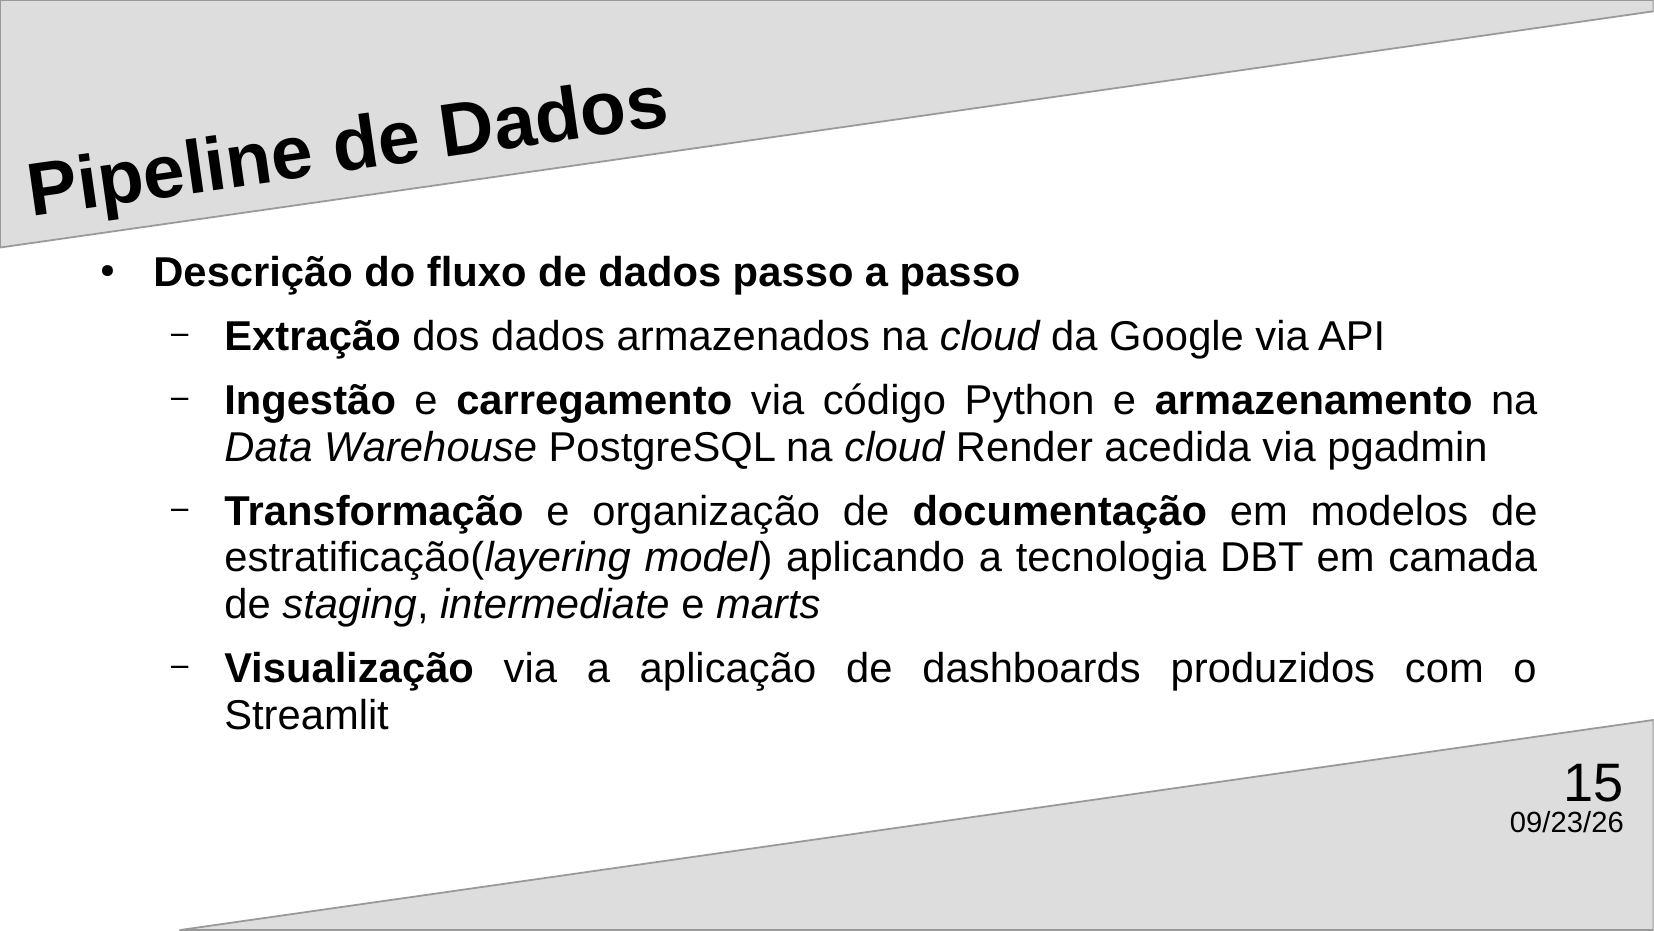

# Pipeline de Dados
Descrição do fluxo de dados passo a passo
Extração dos dados armazenados na cloud da Google via API
Ingestão e carregamento via código Python e armazenamento na Data Warehouse PostgreSQL na cloud Render acedida via pgadmin
Transformação e organização de documentação em modelos de estratificação(layering model) aplicando a tecnologia DBT em camada de staging, intermediate e marts
Visualização via a aplicação de dashboards produzidos com o Streamlit
15